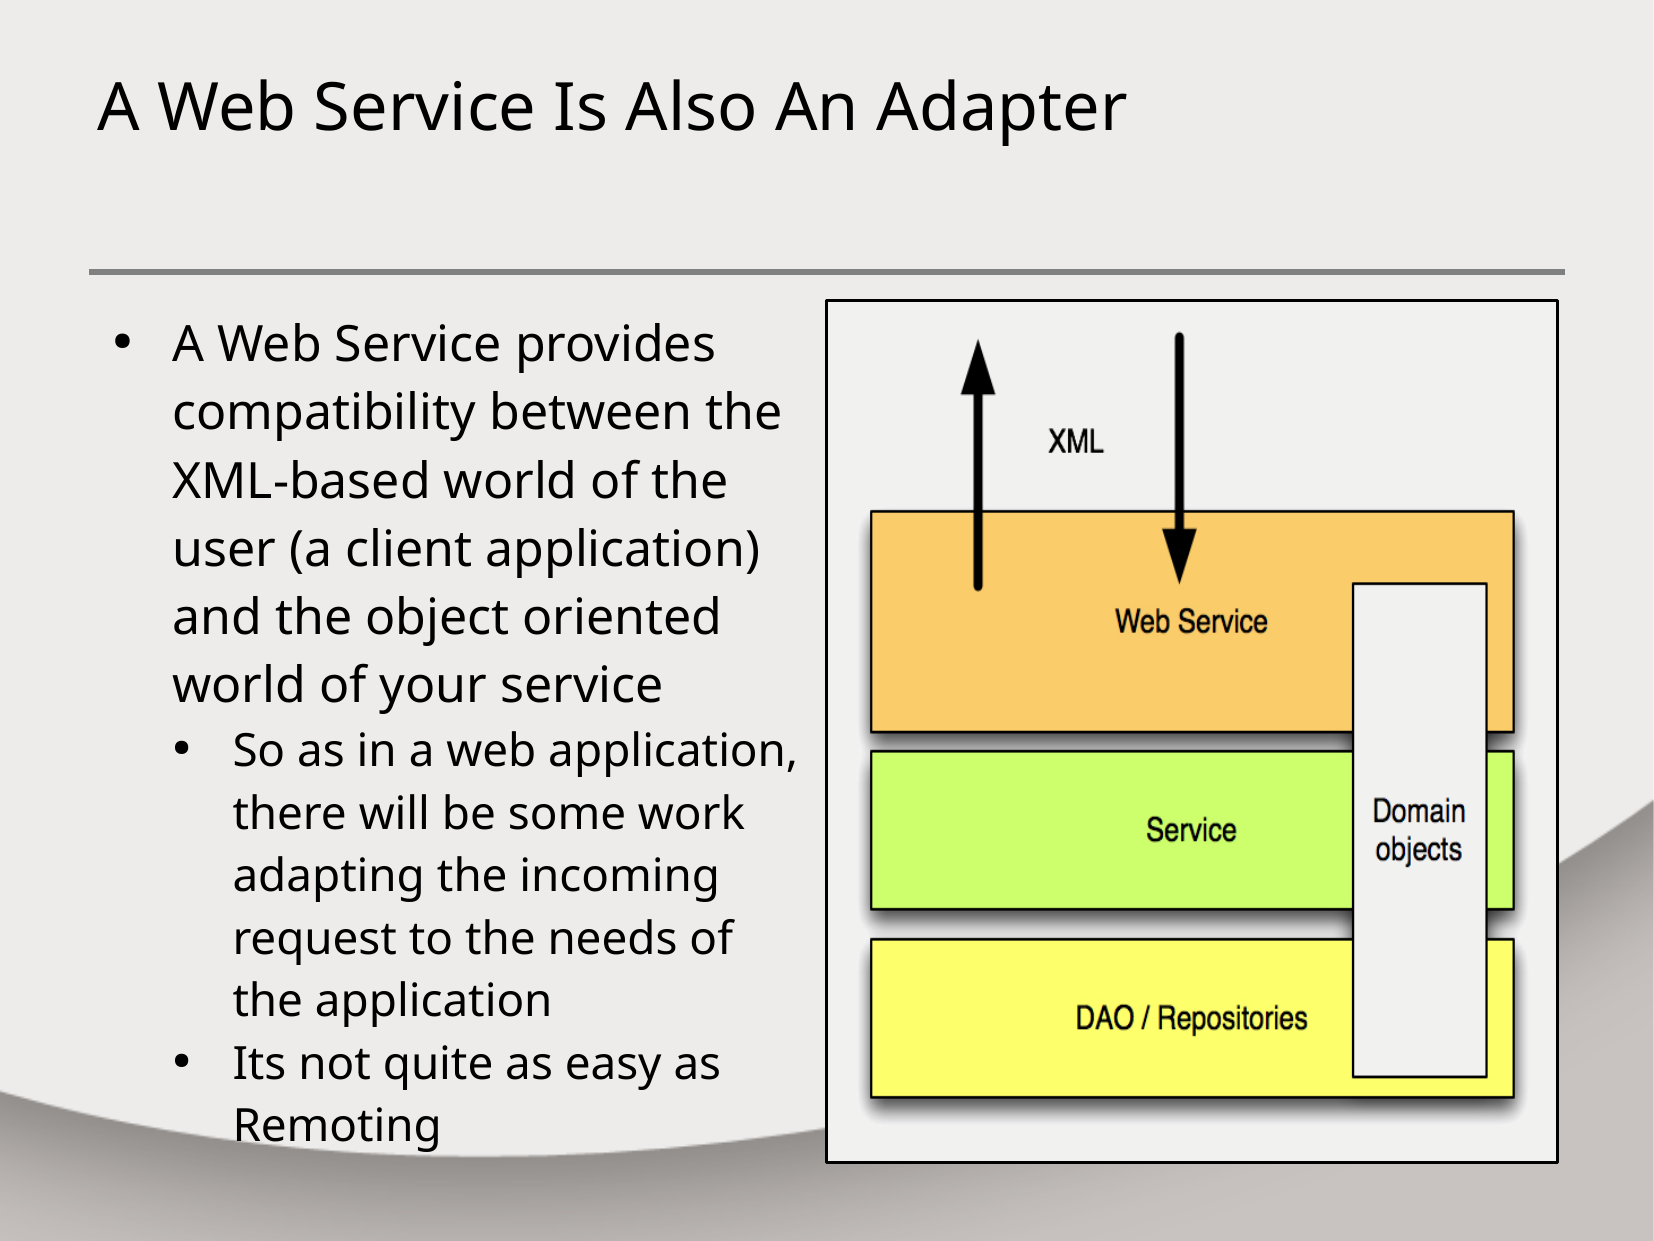

# A Web Service Is Also An Adapter
A Web Service provides compatibility between the XML-based world of the user (a client application) and the object oriented world of your service
So as in a web application, there will be some work adapting the incoming request to the needs of the application
Its not quite as easy as Remoting